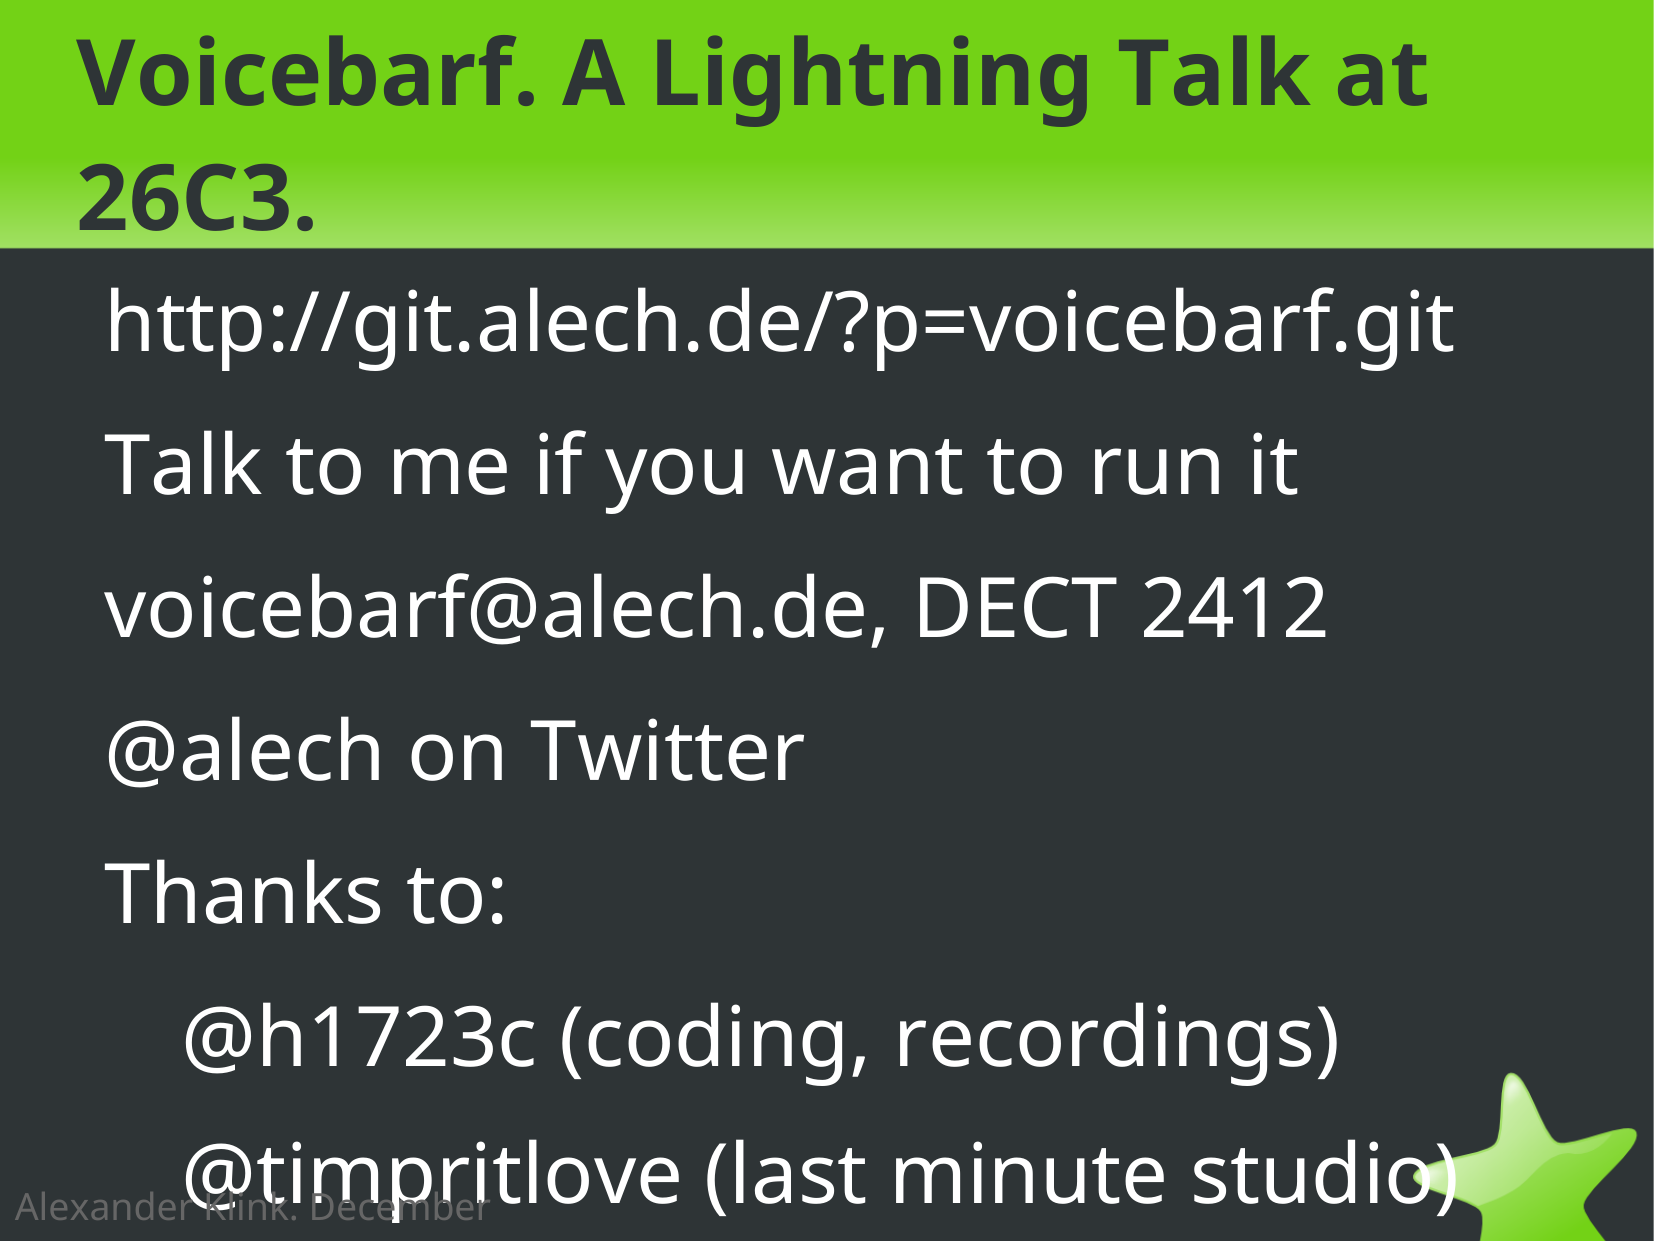

# Voicebarf. A Lightning Talk at 26C3.
http://git.alech.de/?p=voicebarf.git
Talk to me if you want to run it
voicebarf@alech.de, DECT 2412
@alech on Twitter
Thanks to:
@h1723c (coding, recordings)
@timpritlove (last minute studio)
Alexander Klink. December 27th, 2009.